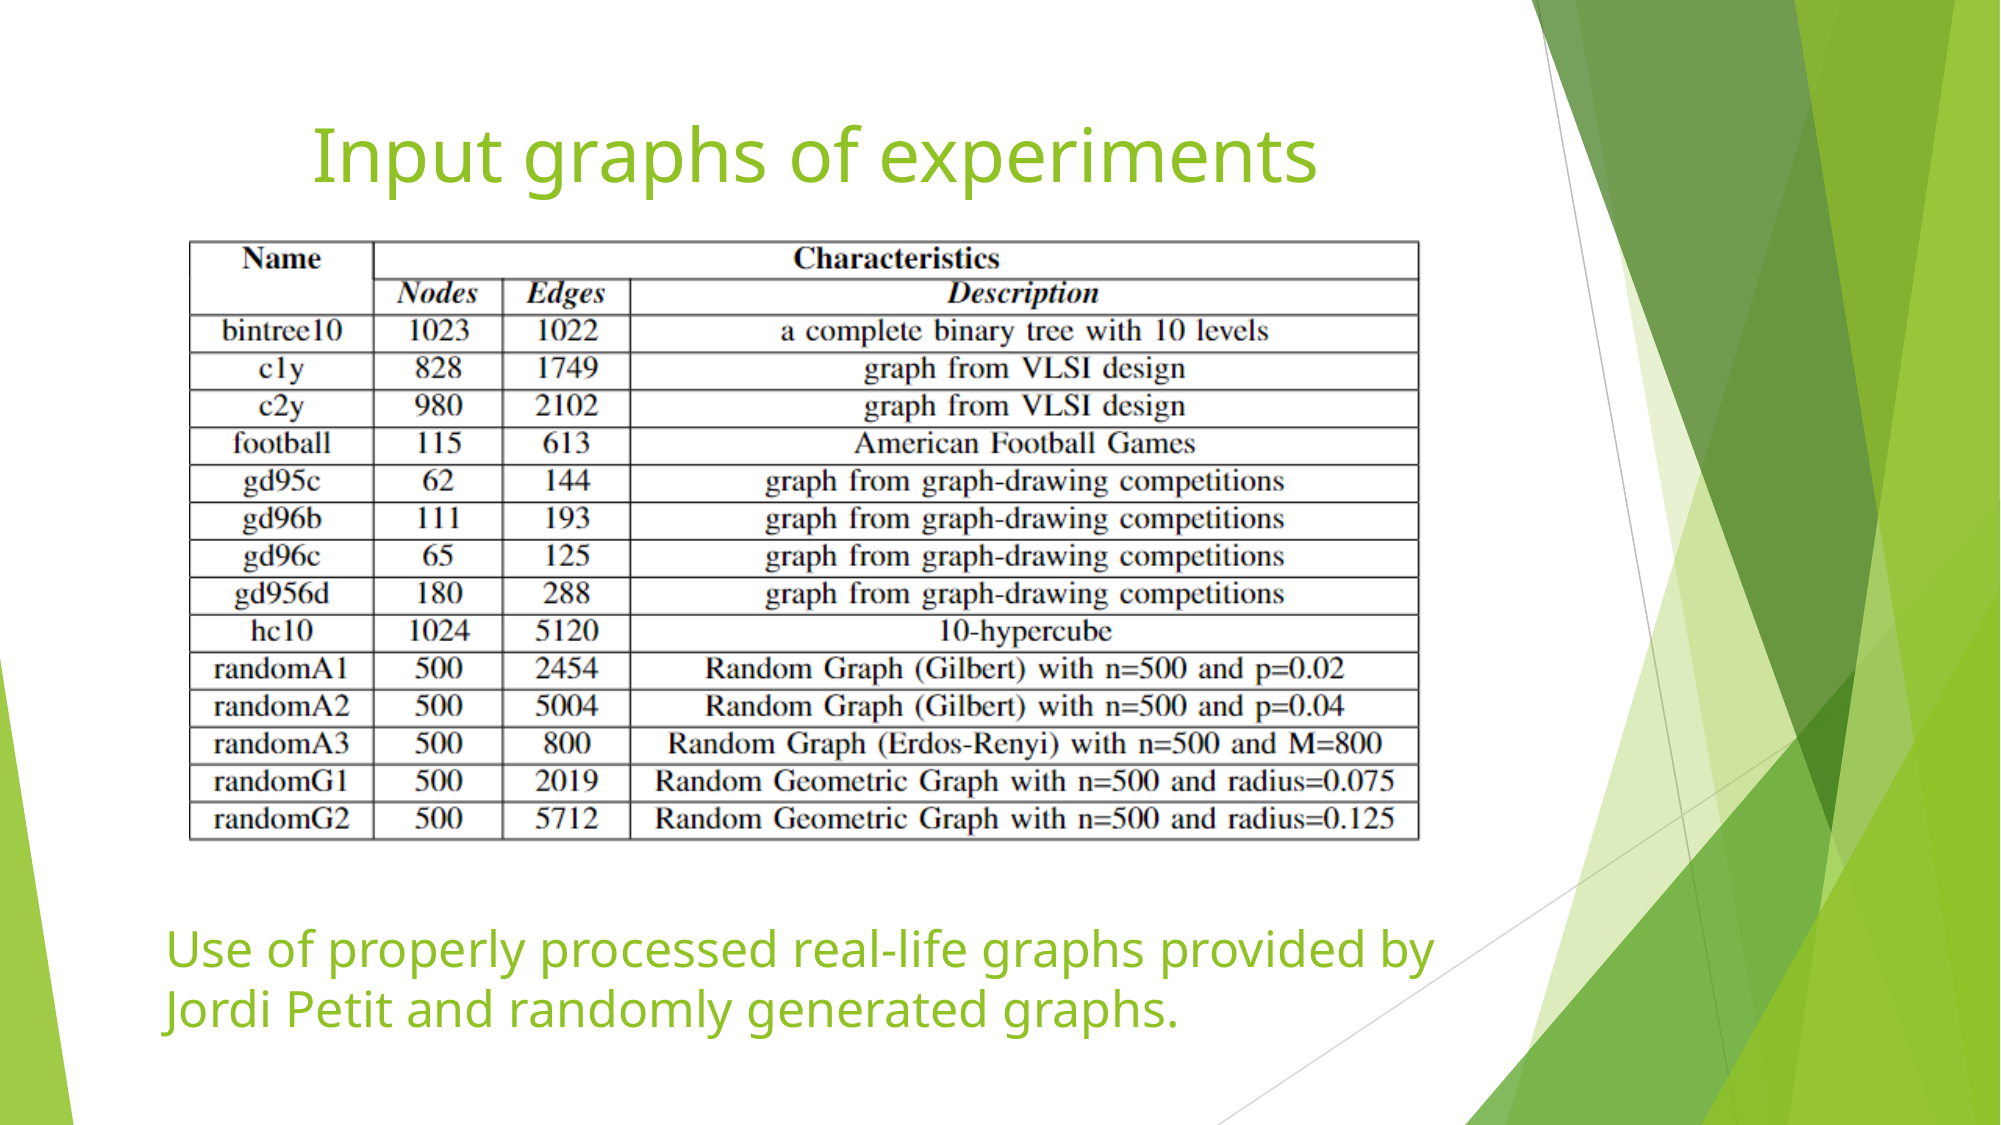

# Input graphs of experiments
Use of properly processed real-life graphs provided by Jordi Petit and randomly generated graphs.